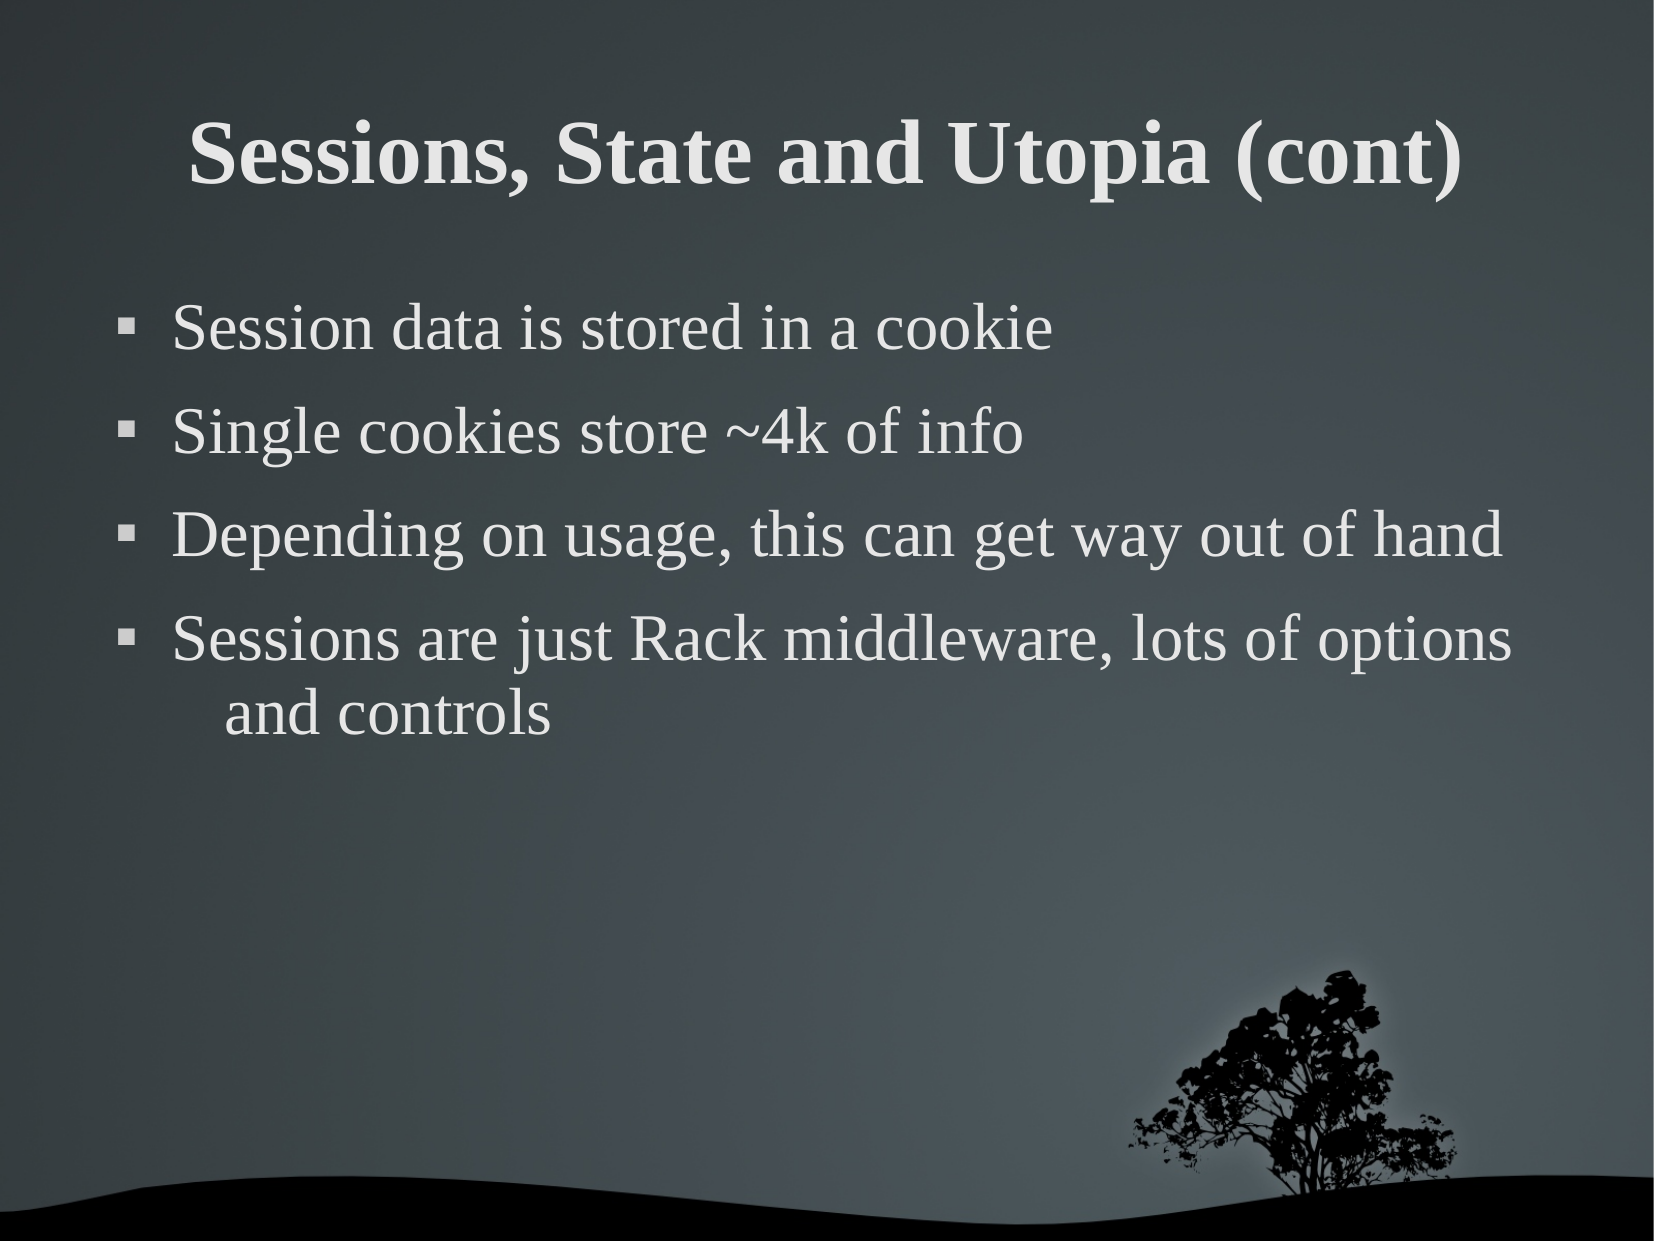

# Sessions, State and Utopia (cont)
Session data is stored in a cookie
Single cookies store ~4k of info
Depending on usage, this can get way out of hand
Sessions are just Rack middleware, lots of options and controls